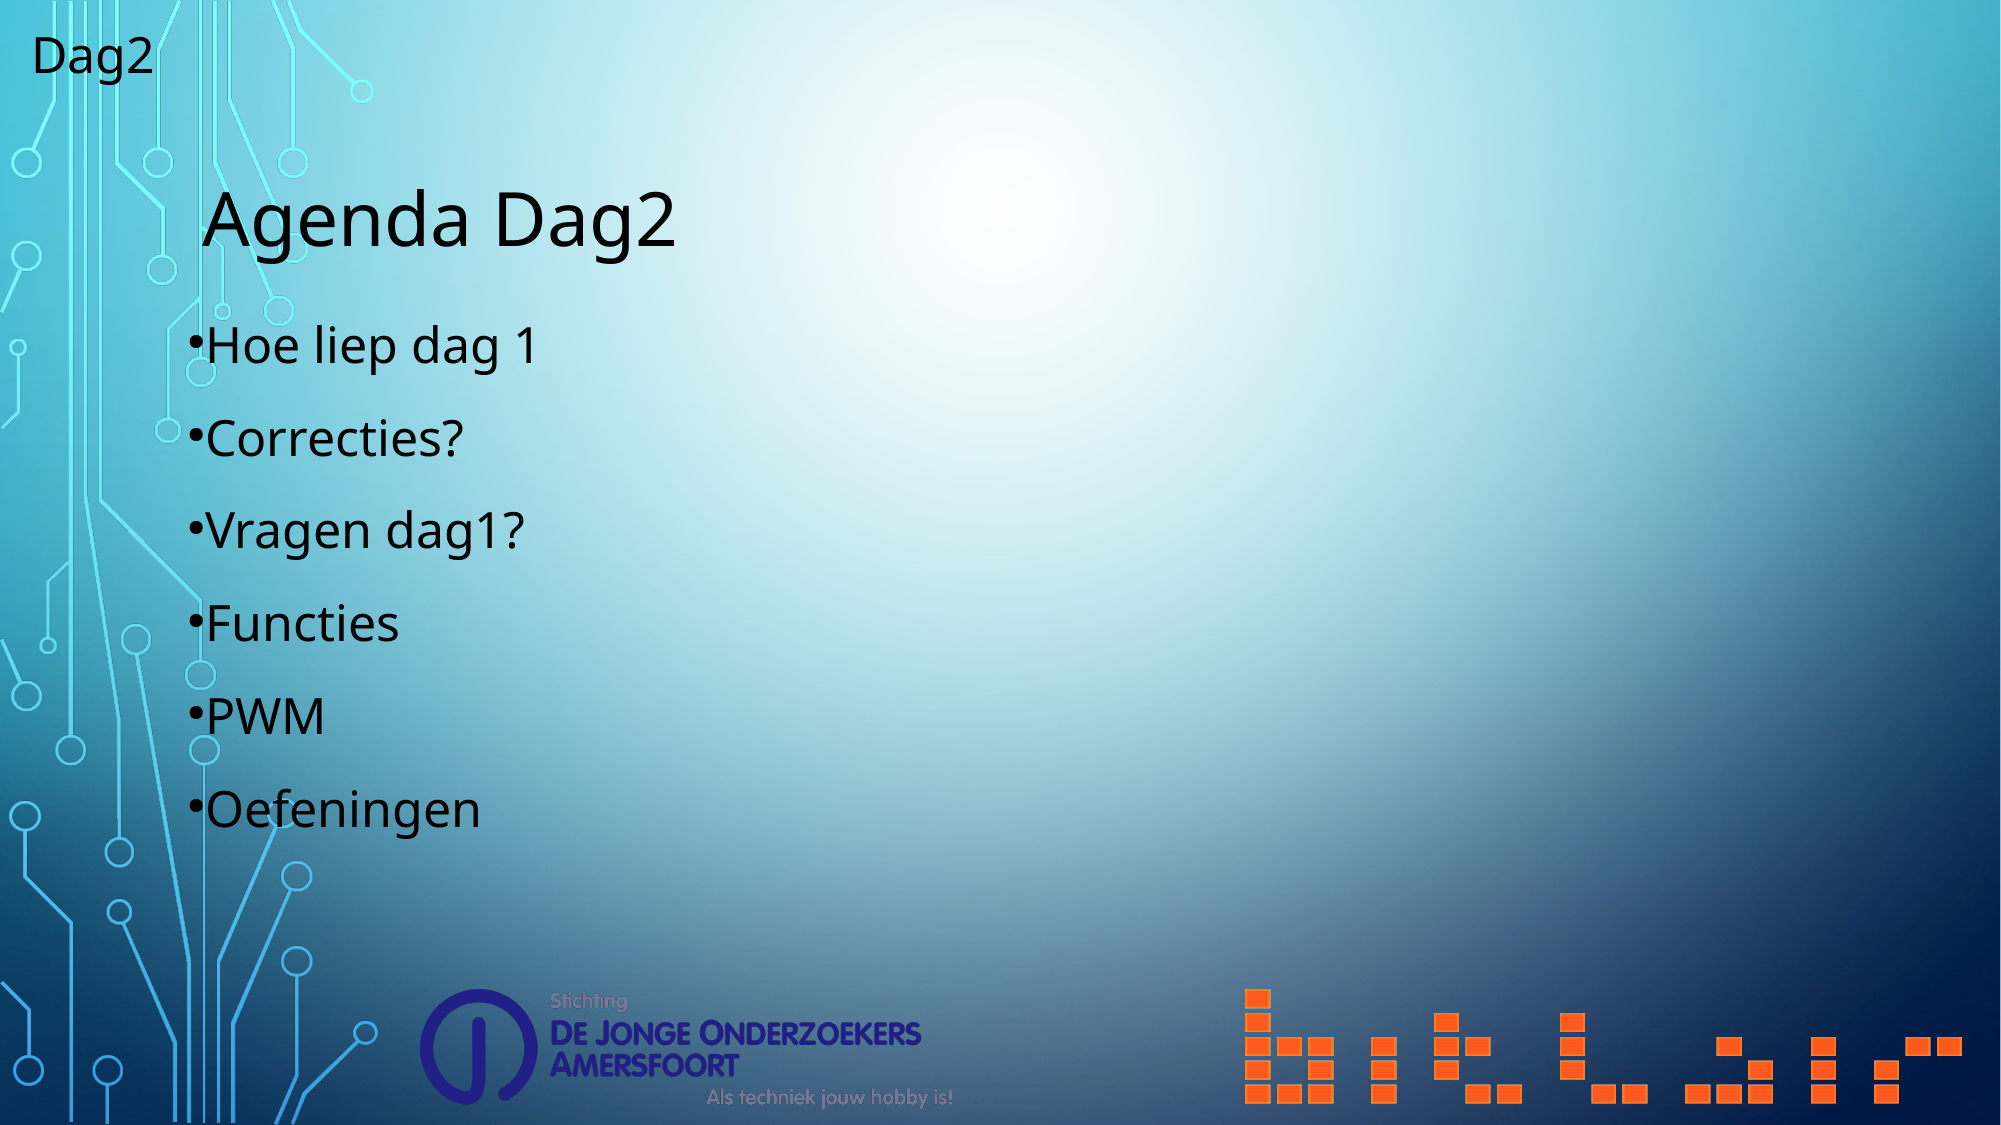

Dag2
# Agenda Dag2
Hoe liep dag 1
Correcties?
Vragen dag1?
Functies
PWM
Oefeningen